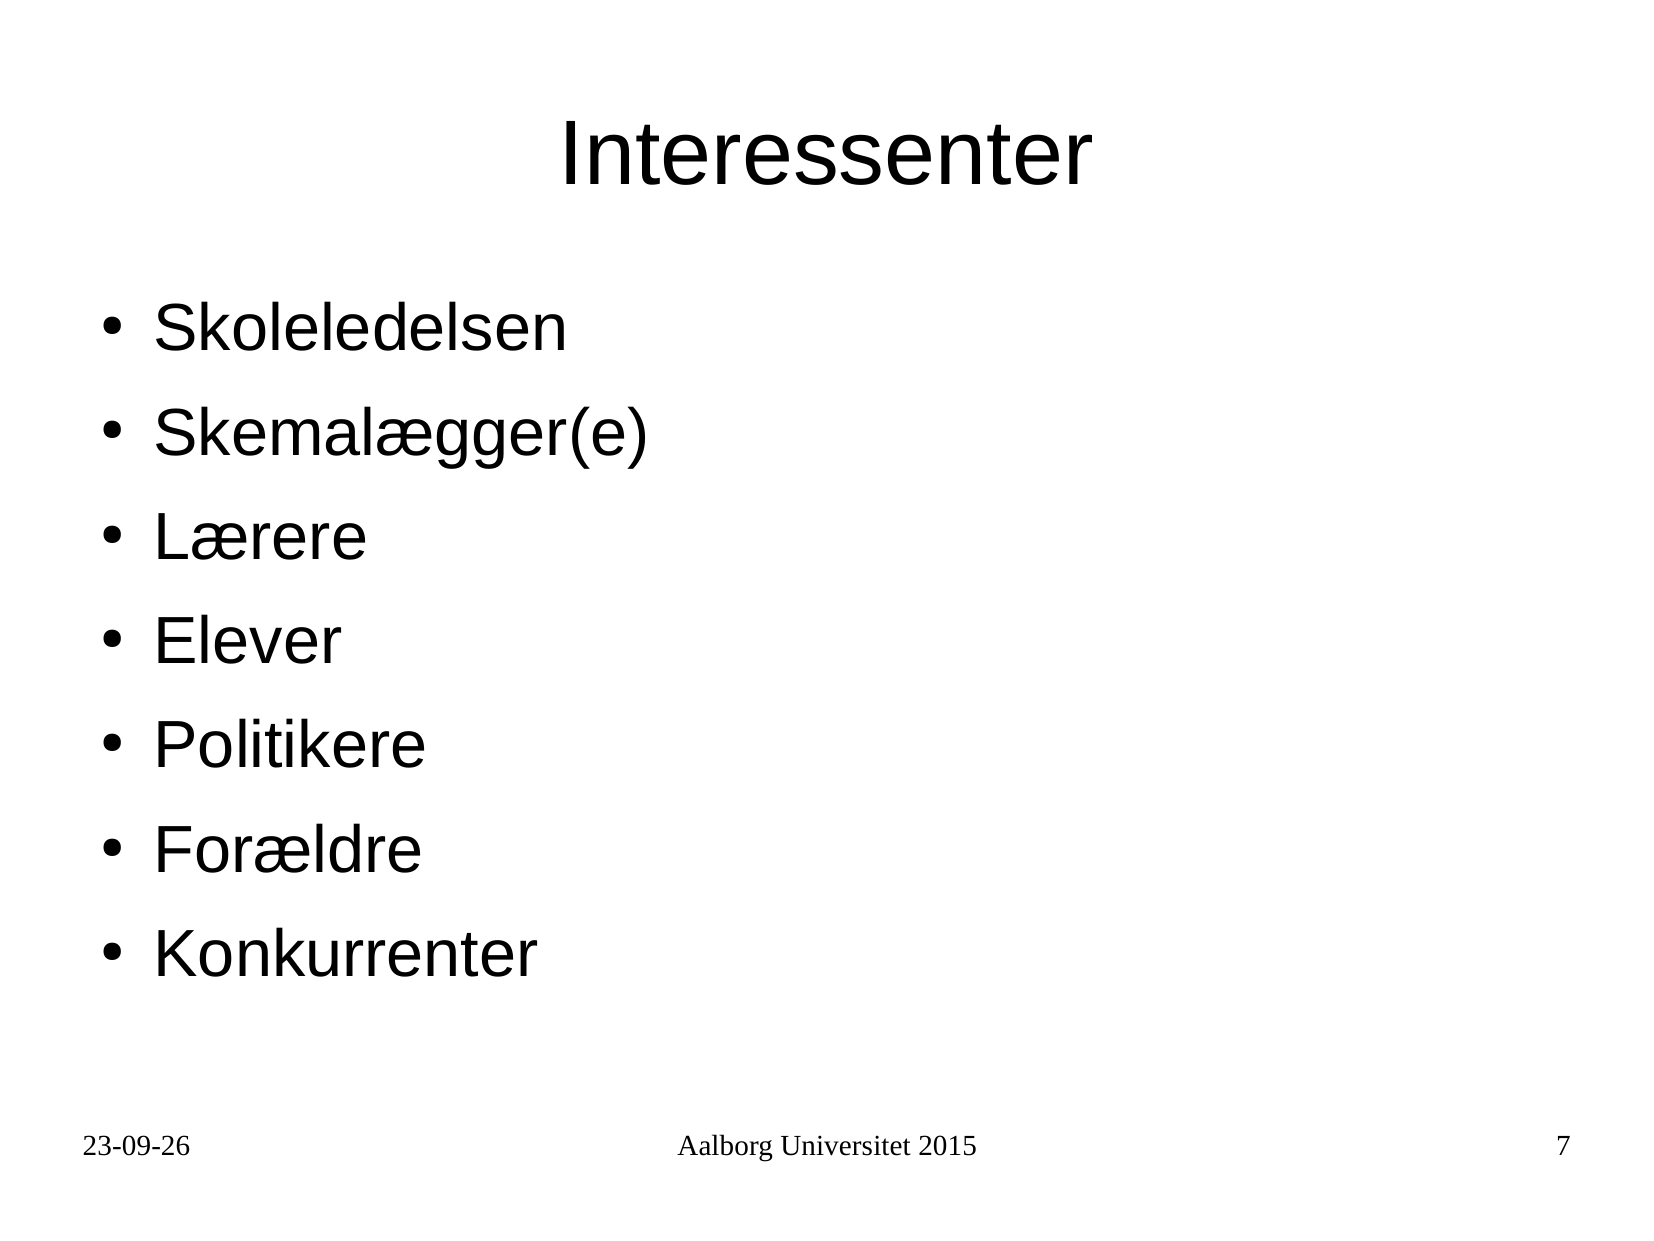

# Interessenter
Skoleledelsen
Skemalægger(e)
Lærere
Elever
Politikere
Forældre
Konkurrenter
Aalborg Universitet 2015
7